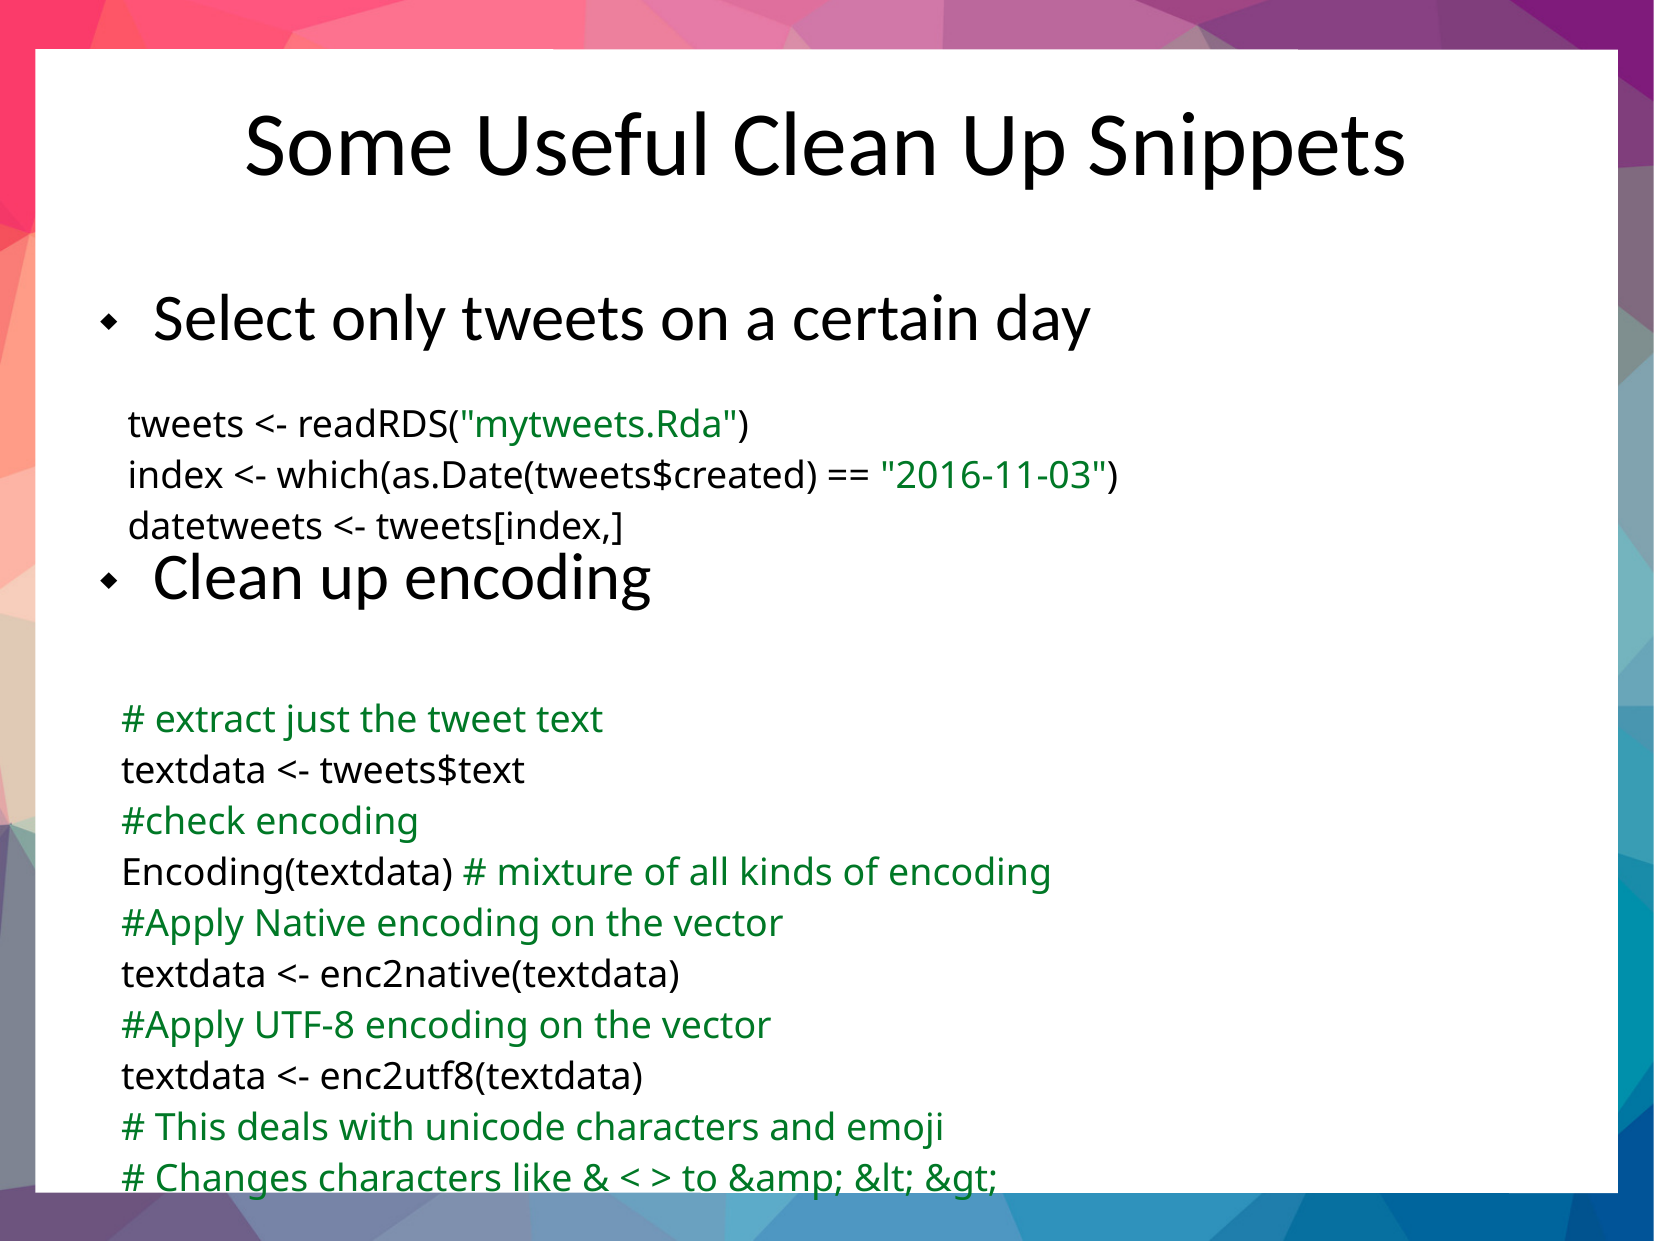

# Some Useful Clean Up Snippets
Select only tweets on a certain day
Clean up encoding
tweets <- readRDS("mytweets.Rda")
index <- which(as.Date(tweets$created) == "2016-11-03")
datetweets <- tweets[index,]
# extract just the tweet text
textdata <- tweets$text
#check encoding
Encoding(textdata) # mixture of all kinds of encoding
#Apply Native encoding on the vector
textdata <- enc2native(textdata)
#Apply UTF-8 encoding on the vector
textdata <- enc2utf8(textdata)
# This deals with unicode characters and emoji
# Changes characters like & < > to &amp; &lt; &gt;